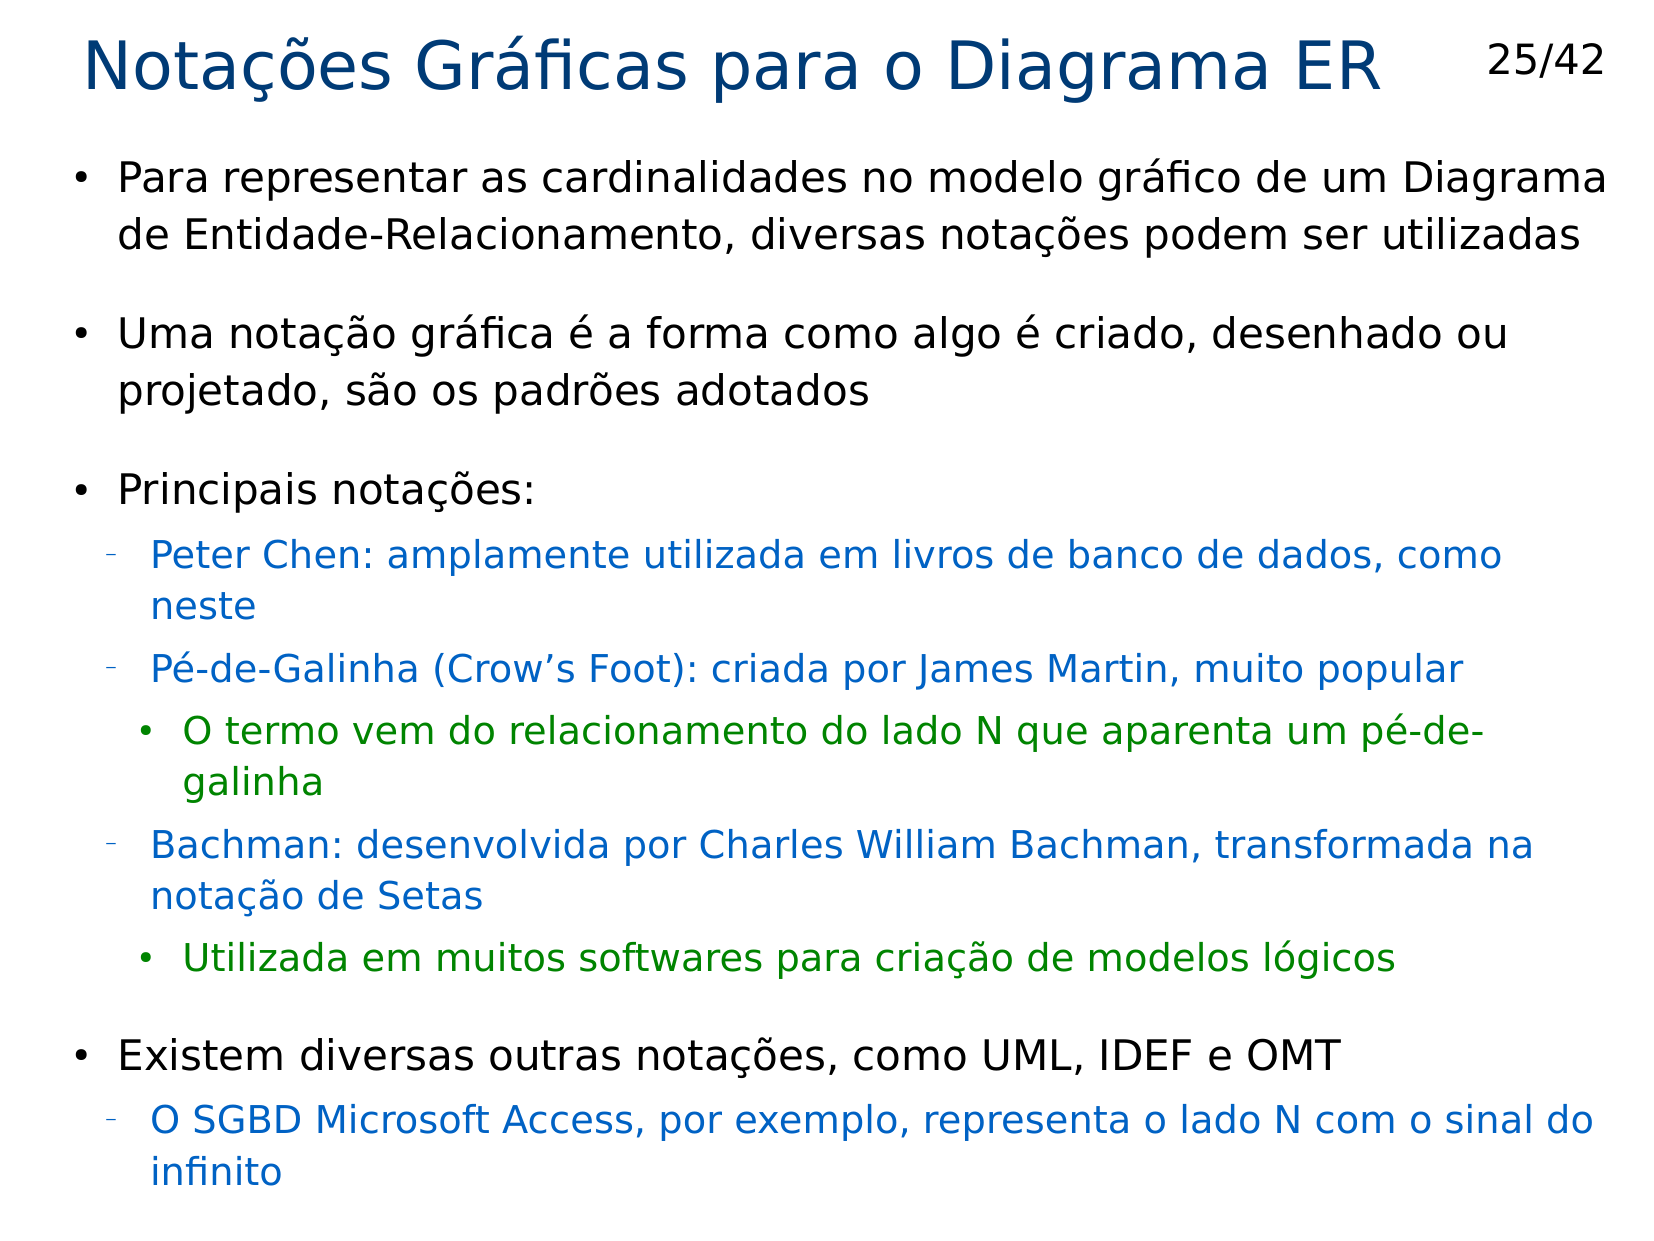

# Notações Gráficas para o Diagrama ER
25
Para representar as cardinalidades no modelo gráfico de um Diagrama de Entidade-Relacionamento, diversas notações podem ser utilizadas
Uma notação gráfica é a forma como algo é criado, desenhado ou projetado, são os padrões adotados
Principais notações:
Peter Chen: amplamente utilizada em livros de banco de dados, como neste
Pé-de-Galinha (Crow’s Foot): criada por James Martin, muito popular
O termo vem do relacionamento do lado N que aparenta um pé-de-galinha
Bachman: desenvolvida por Charles William Bachman, transformada na notação de Setas
Utilizada em muitos softwares para criação de modelos lógicos
Existem diversas outras notações, como UML, IDEF e OMT
O SGBD Microsoft Access, por exemplo, representa o lado N com o sinal do infinito